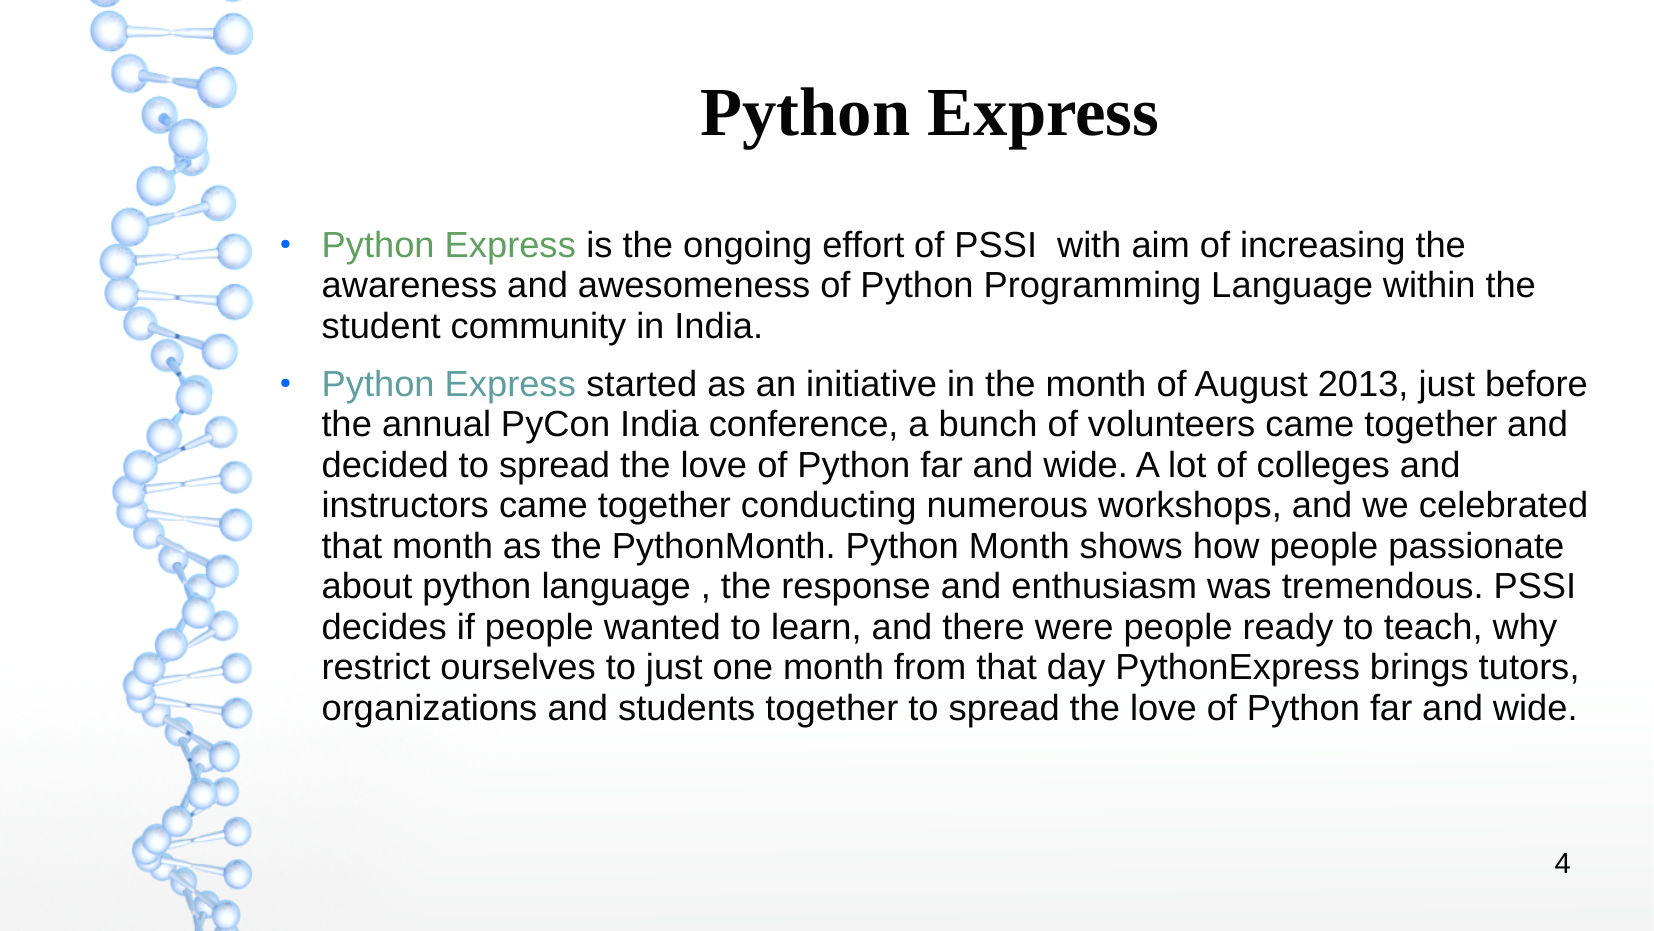

# Python Express
Python Express is the ongoing effort of PSSI with aim of increasing the awareness and awesomeness of Python Programming Language within the student community in India.
Python Express started as an initiative in the month of August 2013, just before the annual PyCon India conference, a bunch of volunteers came together and decided to spread the love of Python far and wide. A lot of colleges and instructors came together conducting numerous workshops, and we celebrated that month as the PythonMonth. Python Month shows how people passionate about python language , the response and enthusiasm was tremendous. PSSI decides if people wanted to learn, and there were people ready to teach, why restrict ourselves to just one month from that day PythonExpress brings tutors, organizations and students together to spread the love of Python far and wide.
4